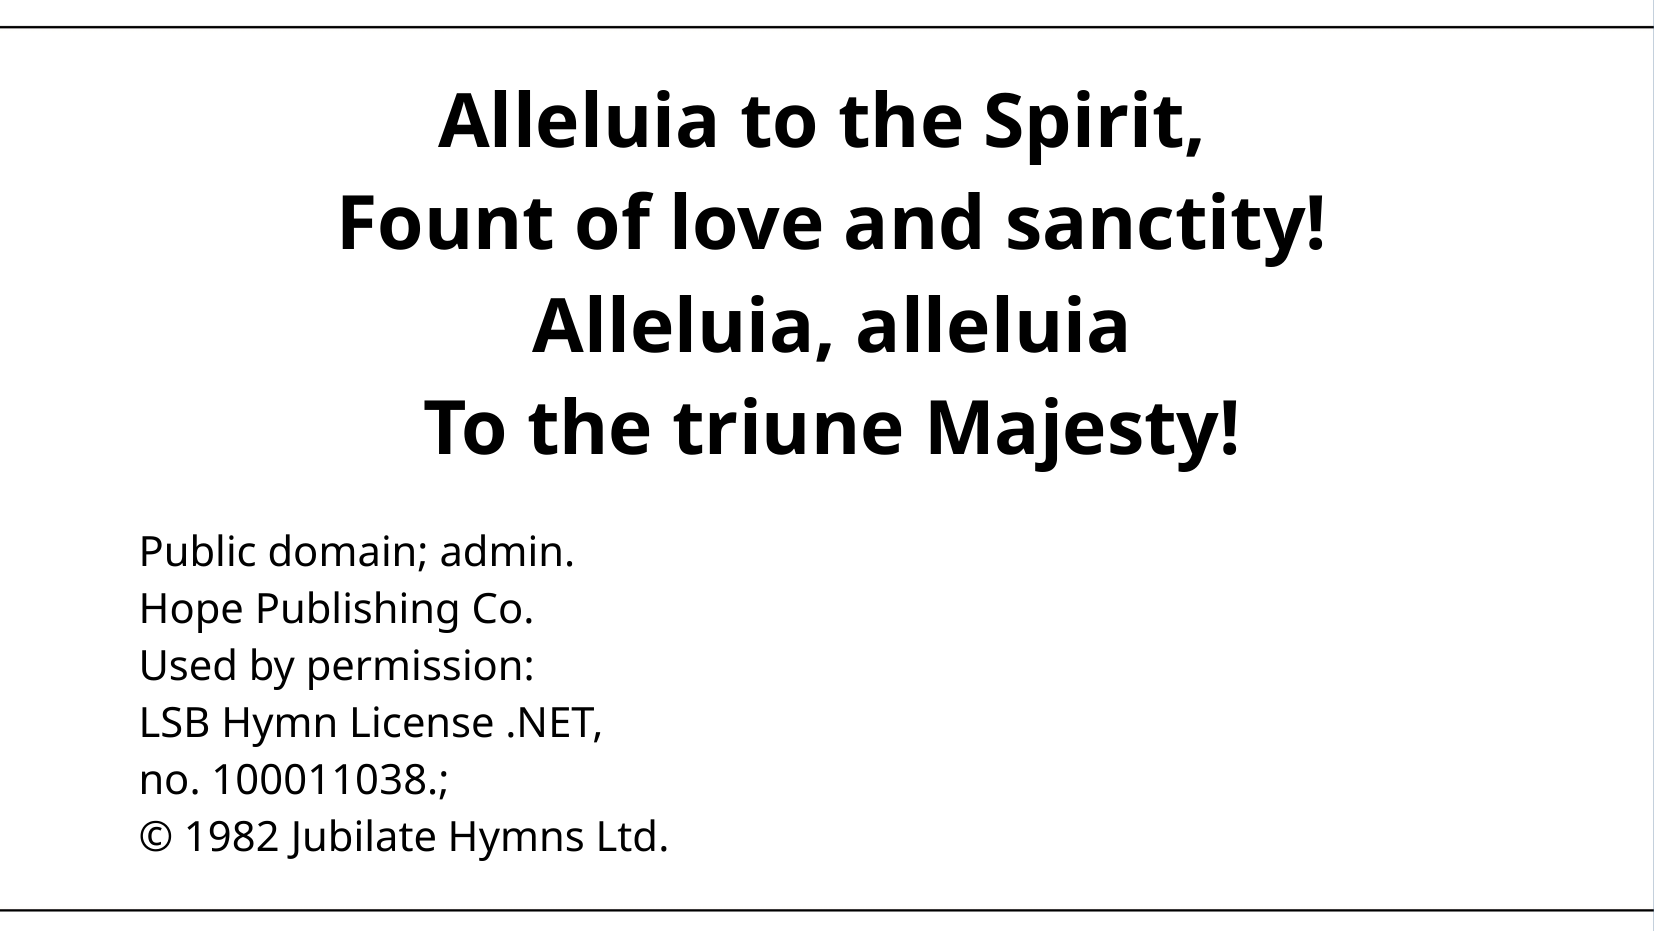

Alleluia to the Spirit,
Fount of love and sanctity!
Alleluia, alleluia
To the triune Majesty!
Public domain; admin.
Hope Publishing Co.
Used by permission:
LSB Hymn License .NET,
no. 100011038.;
© 1982 Jubilate Hymns Ltd.